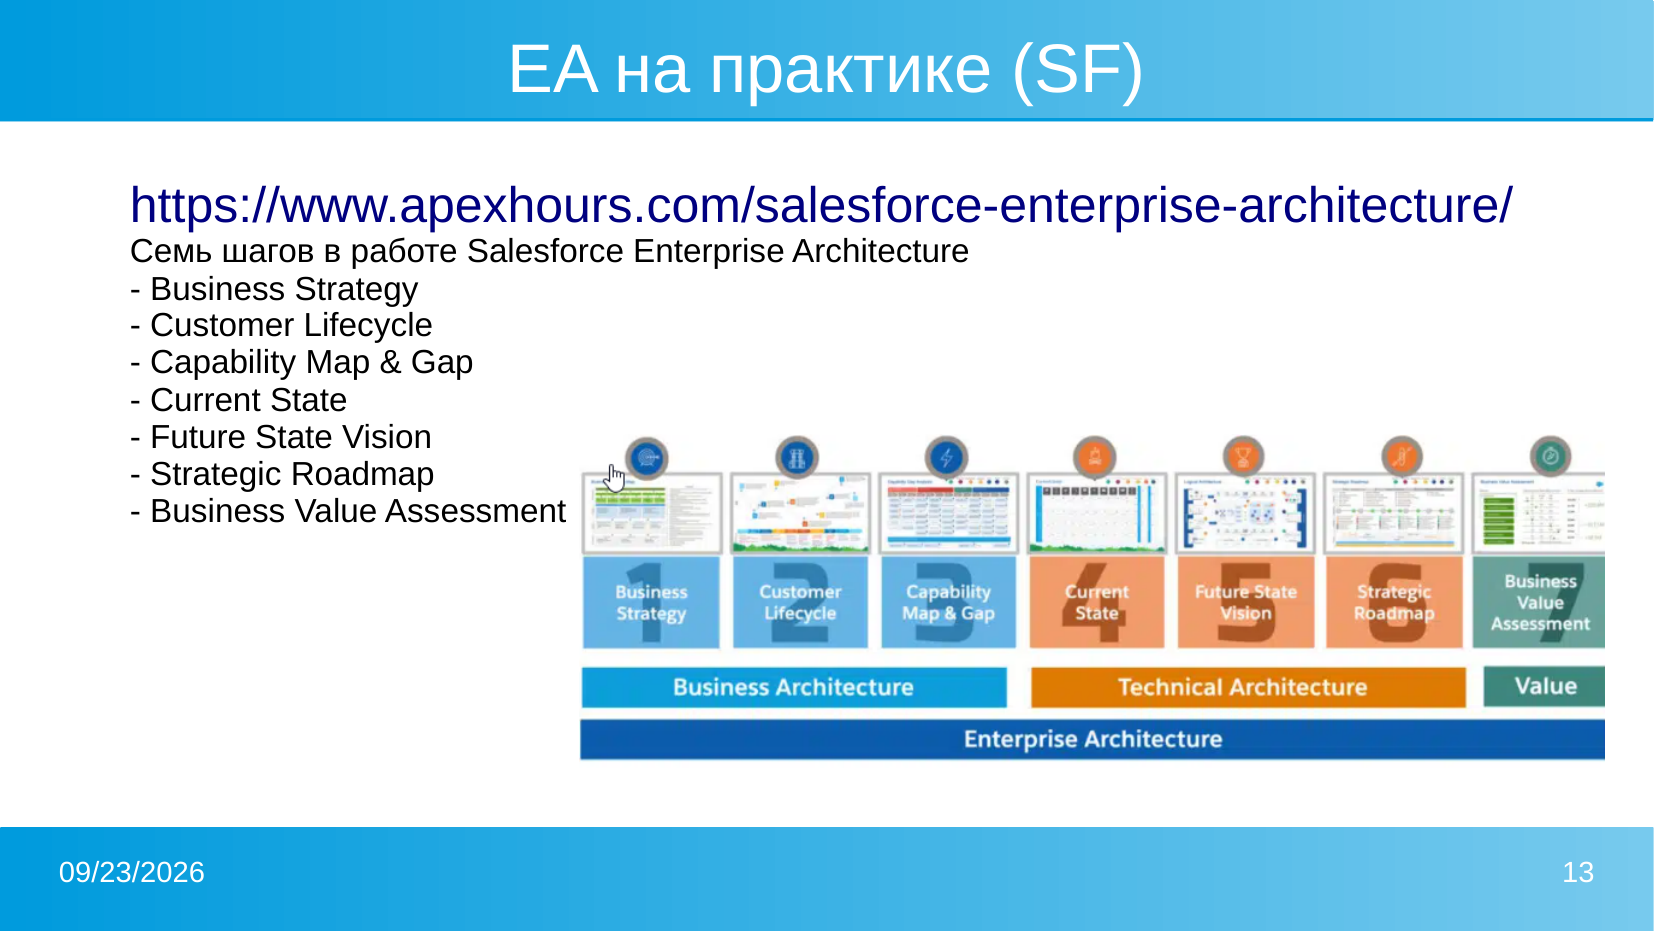

# EA на практике (SF)
https://www.apexhours.com/salesforce-enterprise-architecture/
Семь шагов в работе Salesforce Enterprise Architecture
- Business Strategy
- Customer Lifecycle
- Capability Map & Gap
- Current State
- Future State Vision
- Strategic Roadmap
- Business Value Assessment
13